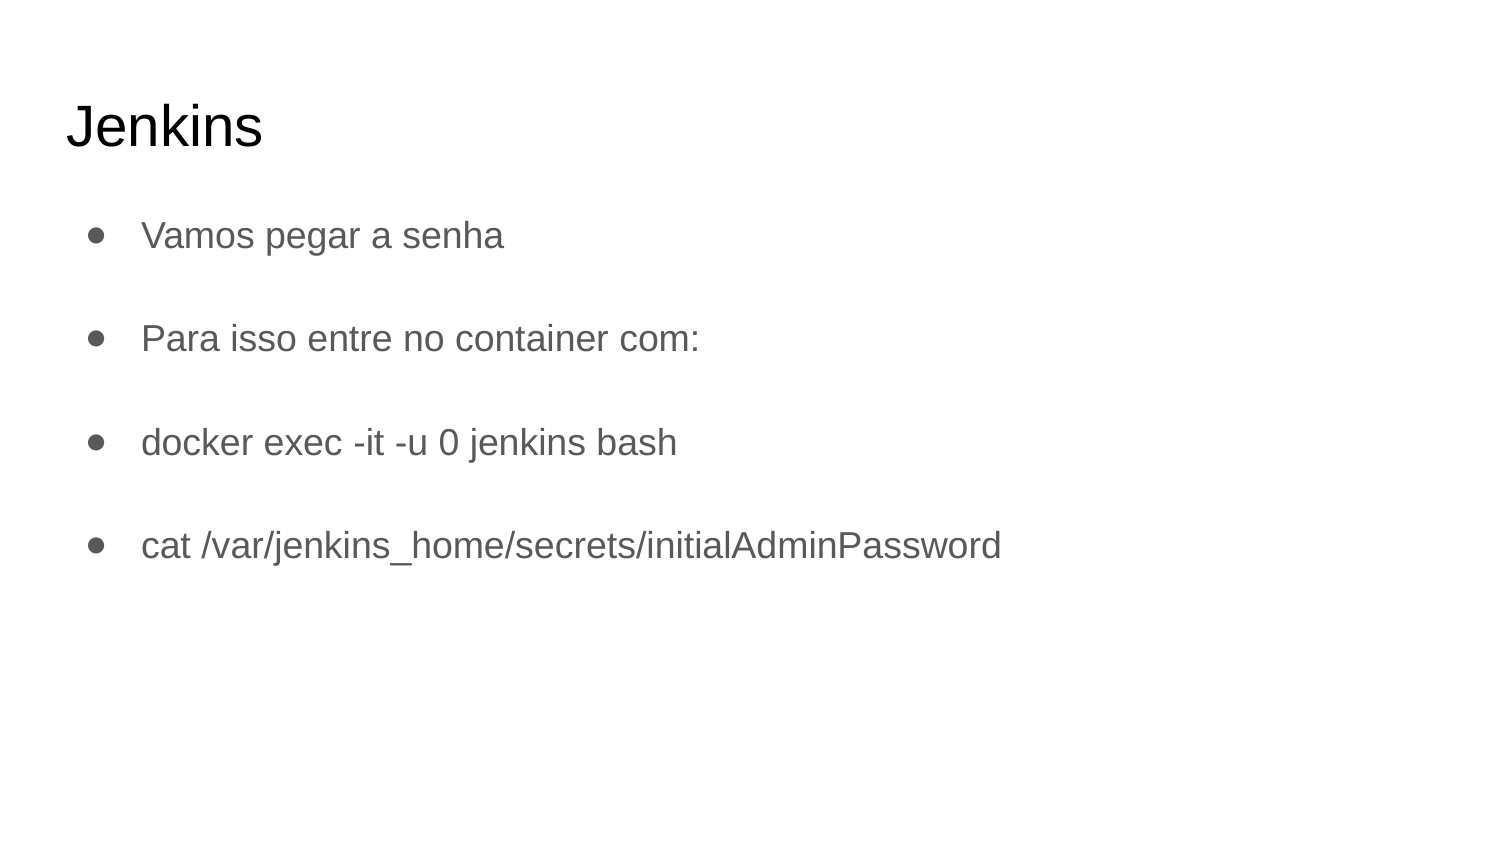

# Jenkins
Vamos pegar a senha
Para isso entre no container com:
docker exec -it -u 0 jenkins bash
cat /var/jenkins_home/secrets/initialAdminPassword